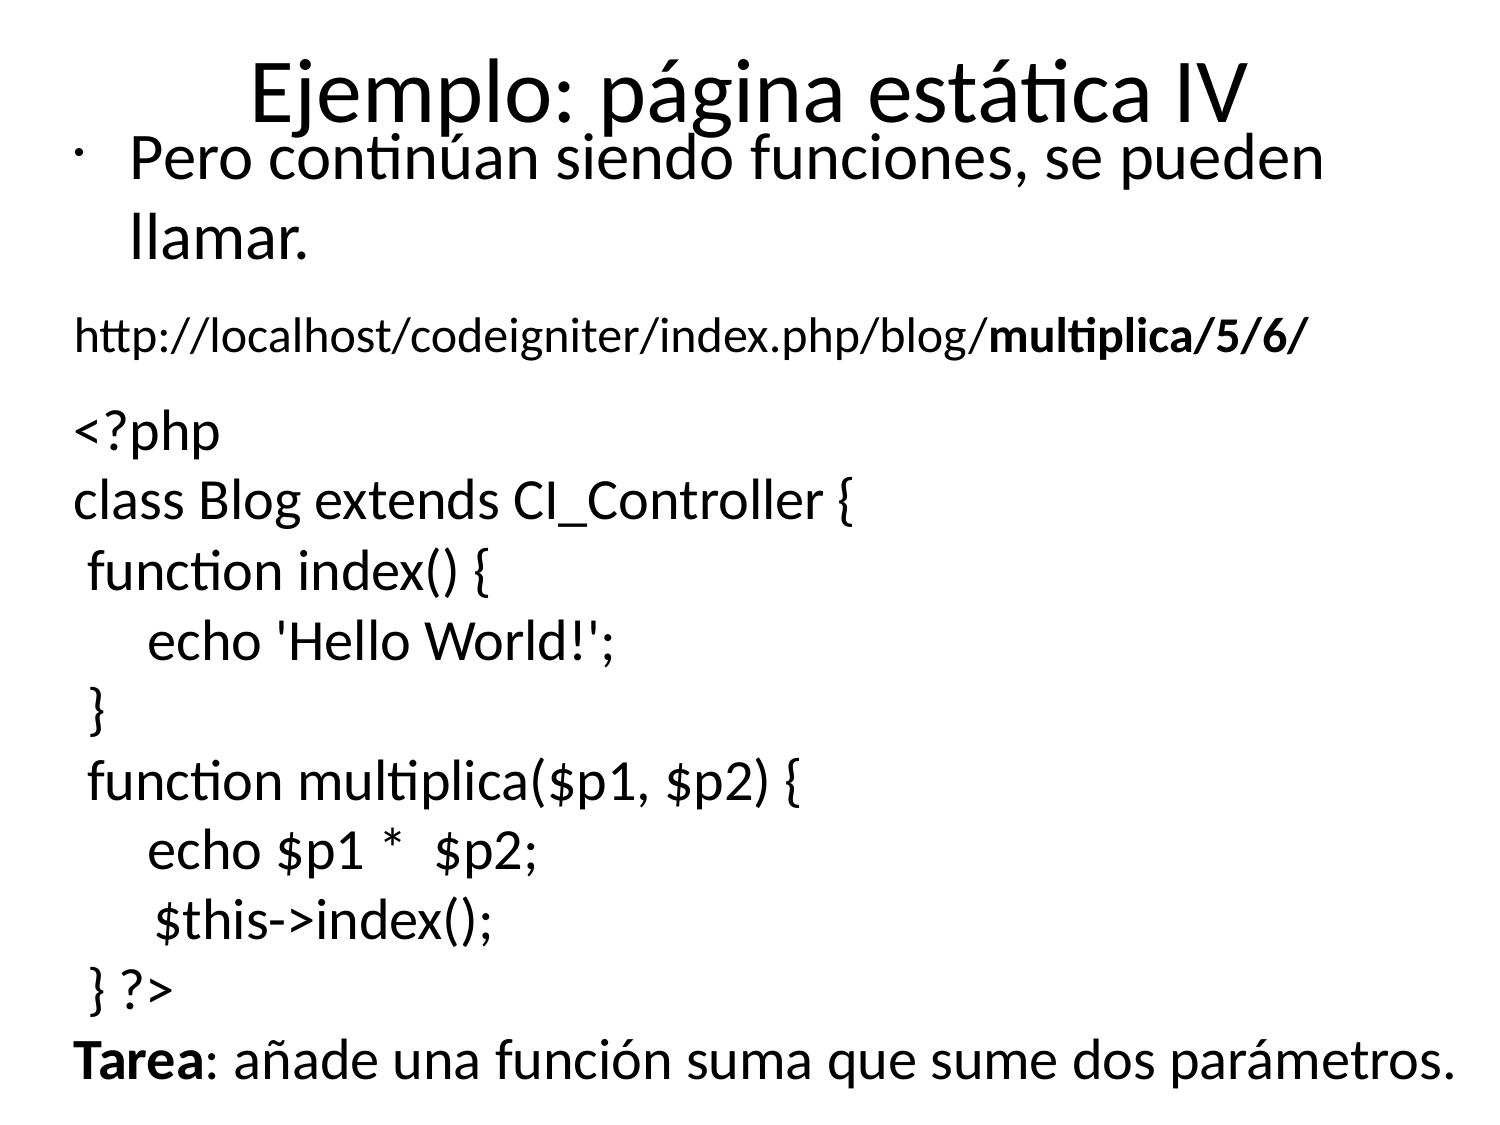

# Ejemplo: página estática IV
Pero continúan siendo funciones, se pueden llamar.
http://localhost/codeigniter/index.php/blog/multiplica/5/6/
<?php
class Blog extends CI_Controller {
 function index() {
 	echo 'Hello World!';
 }
 function multiplica($p1, $p2) {
 	echo $p1 * $p2;
 $this->index();
 } ?>
Tarea: añade una función suma que sume dos parámetros.